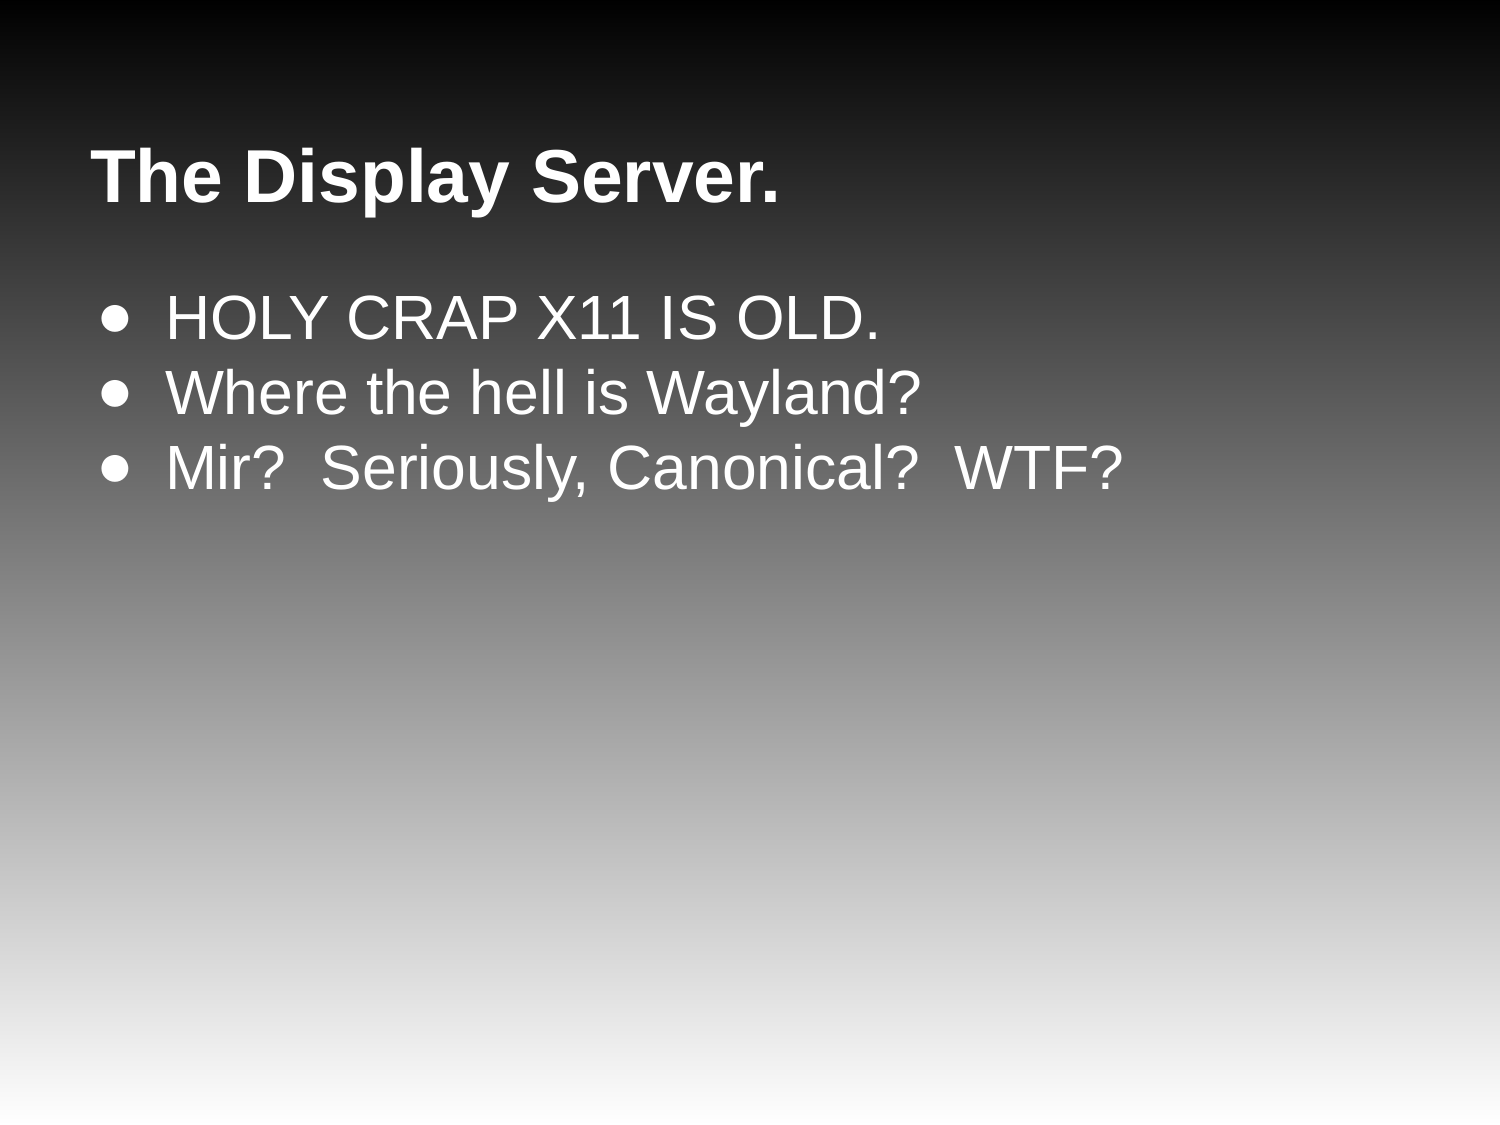

# The Display Server.
HOLY CRAP X11 IS OLD.
Where the hell is Wayland?
Mir? Seriously, Canonical? WTF?